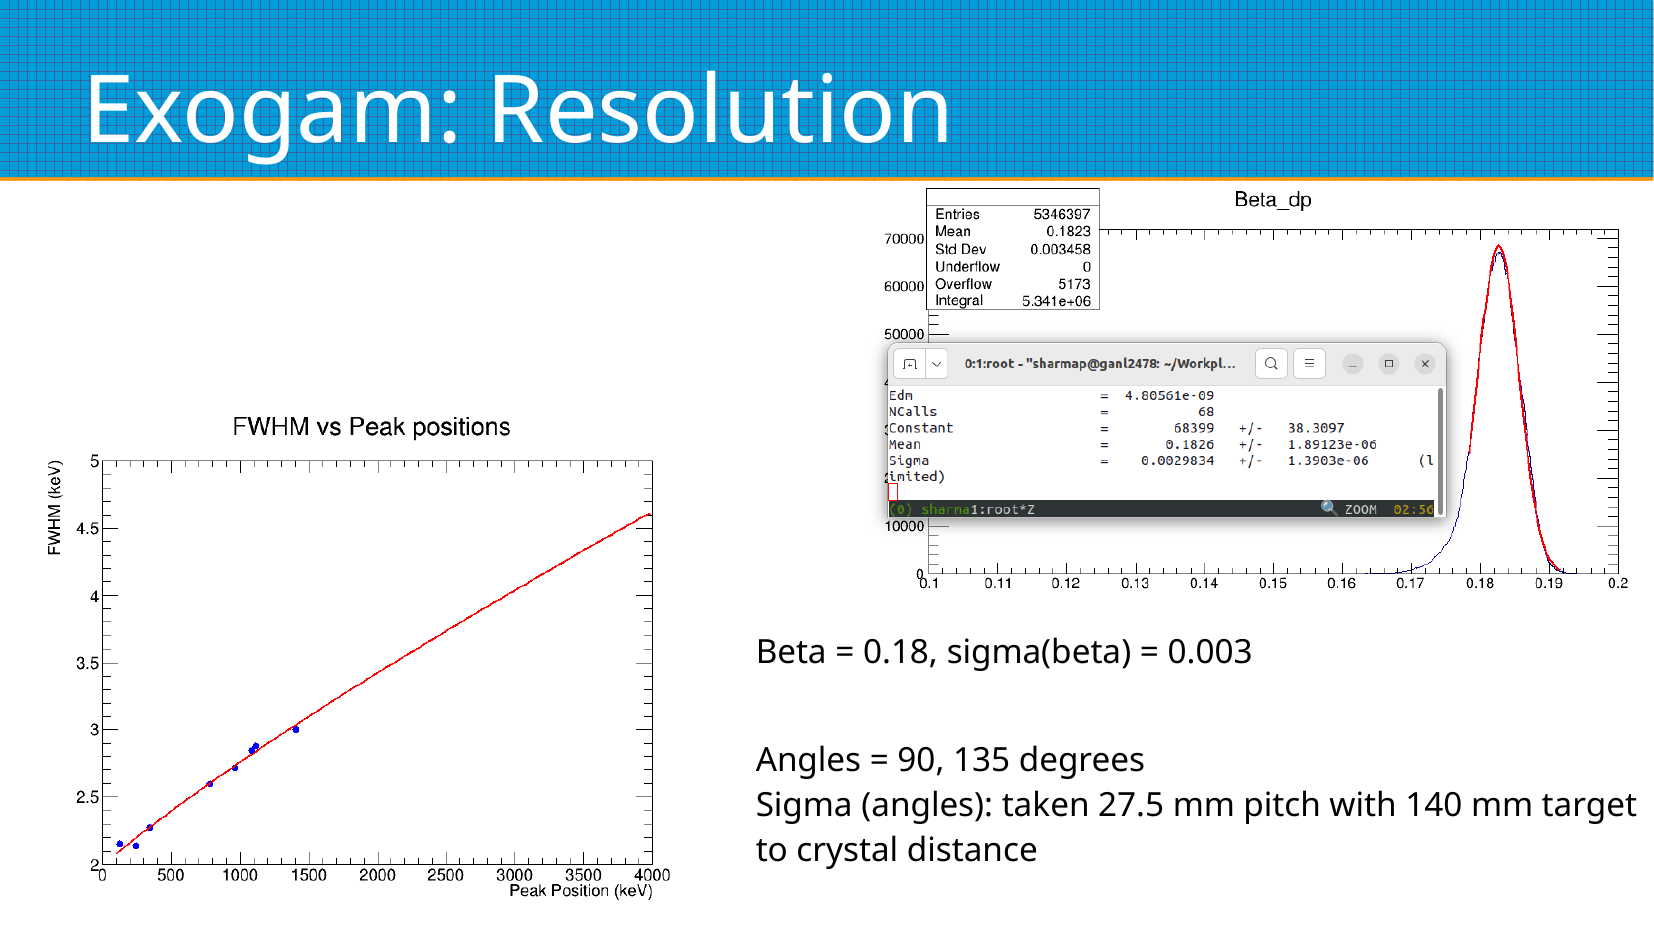

# Exogam: Resolution
Beta = 0.18, sigma(beta) = 0.003
Angles = 90, 135 degrees
Sigma (angles): taken 27.5 mm pitch with 140 mm target to crystal distance